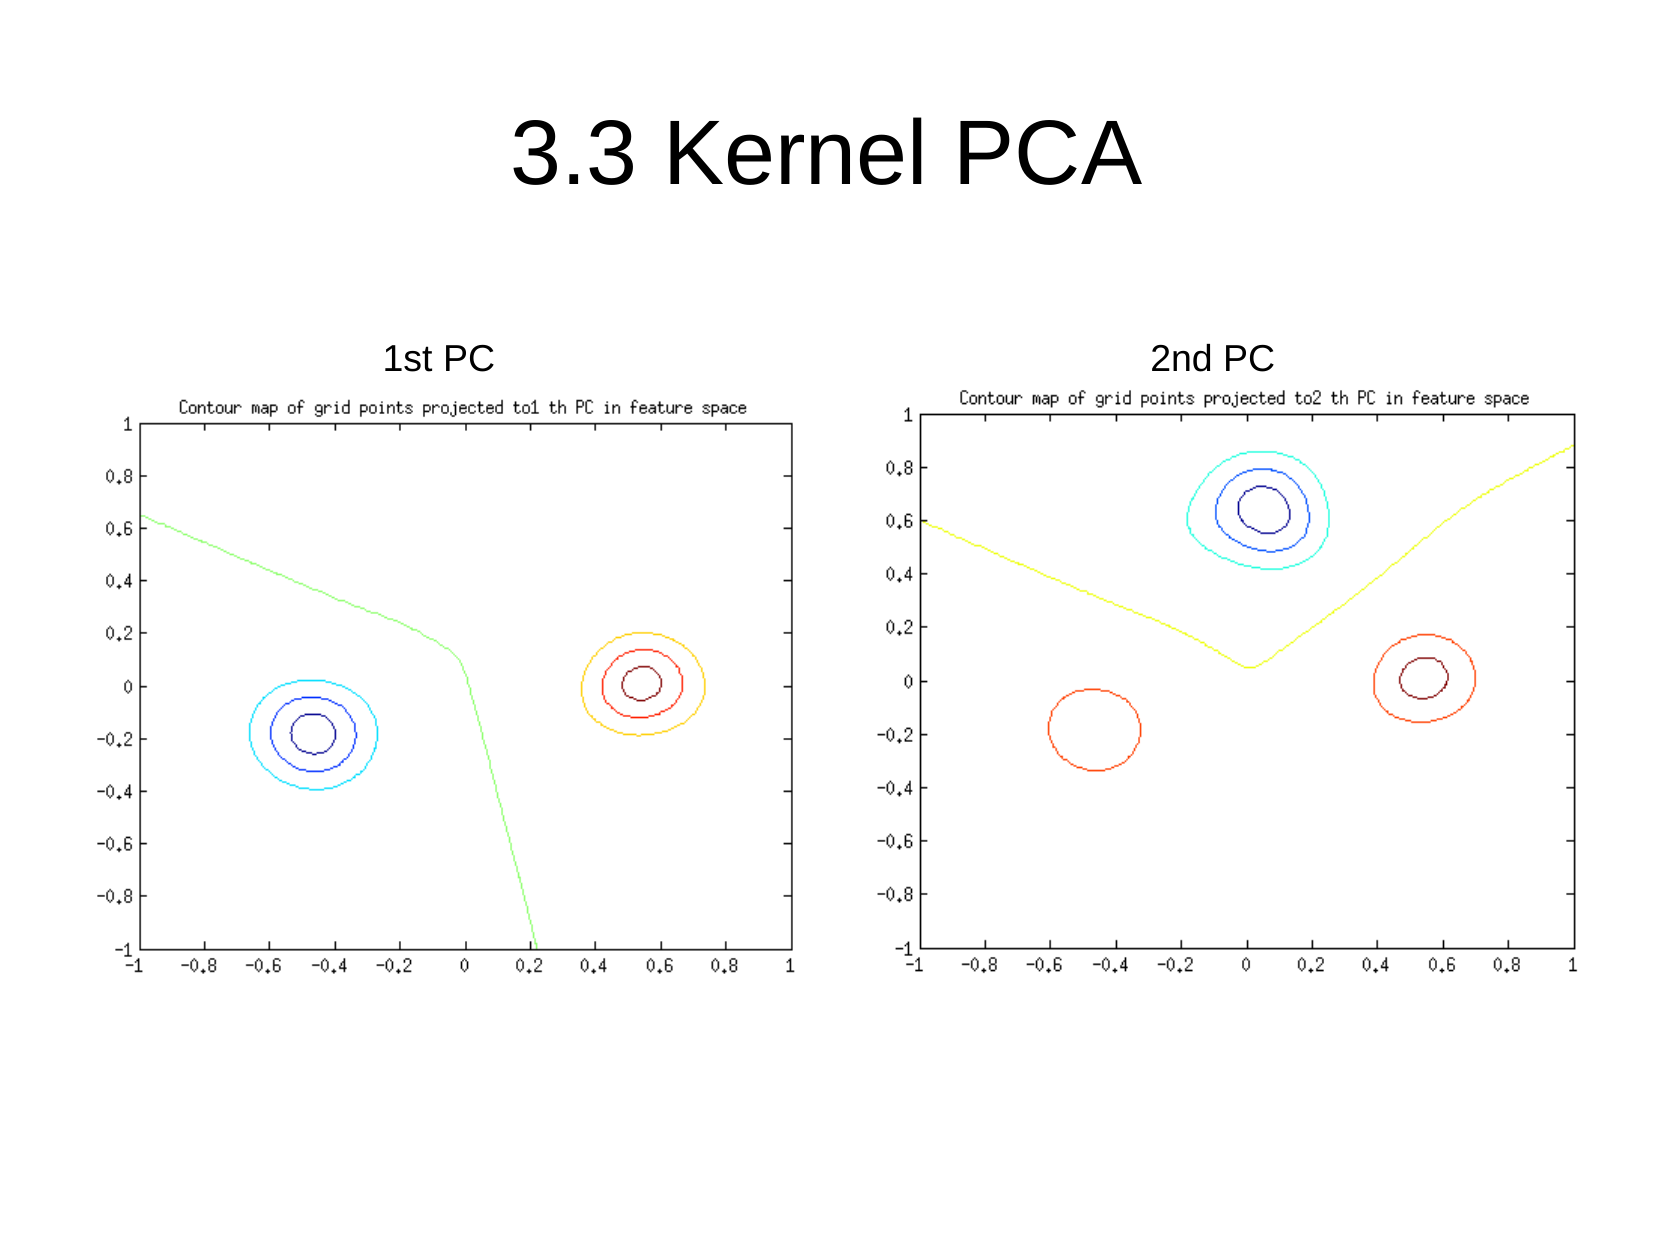

# 3.3 Kernel PCA
1st PC
2nd PC